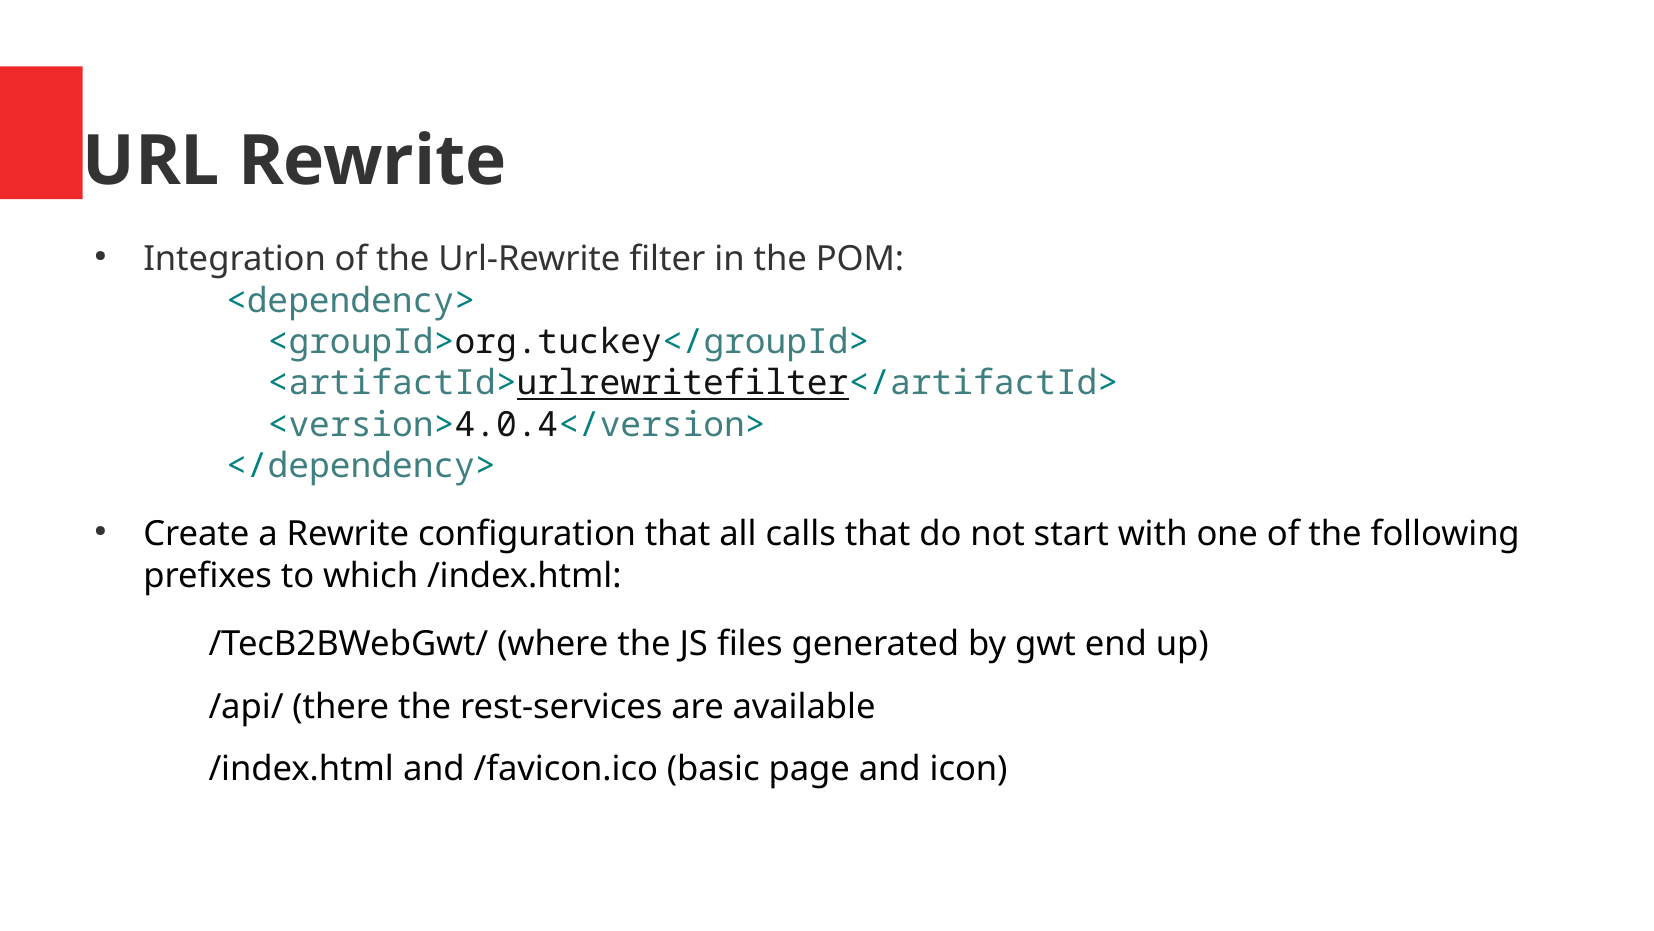

# URL Rewrite
Integration of the Url-Rewrite filter in the POM:
 <dependency>
 <groupId>org.tuckey</groupId>
 <artifactId>urlrewritefilter</artifactId>
 <version>4.0.4</version>
 </dependency>
Create a Rewrite configuration that all calls that do not start with one of the following prefixes to which /index.html:
/TecB2BWebGwt/ (where the JS files generated by gwt end up)
/api/ (there the rest-services are available
/index.html and /favicon.ico (basic page and icon)